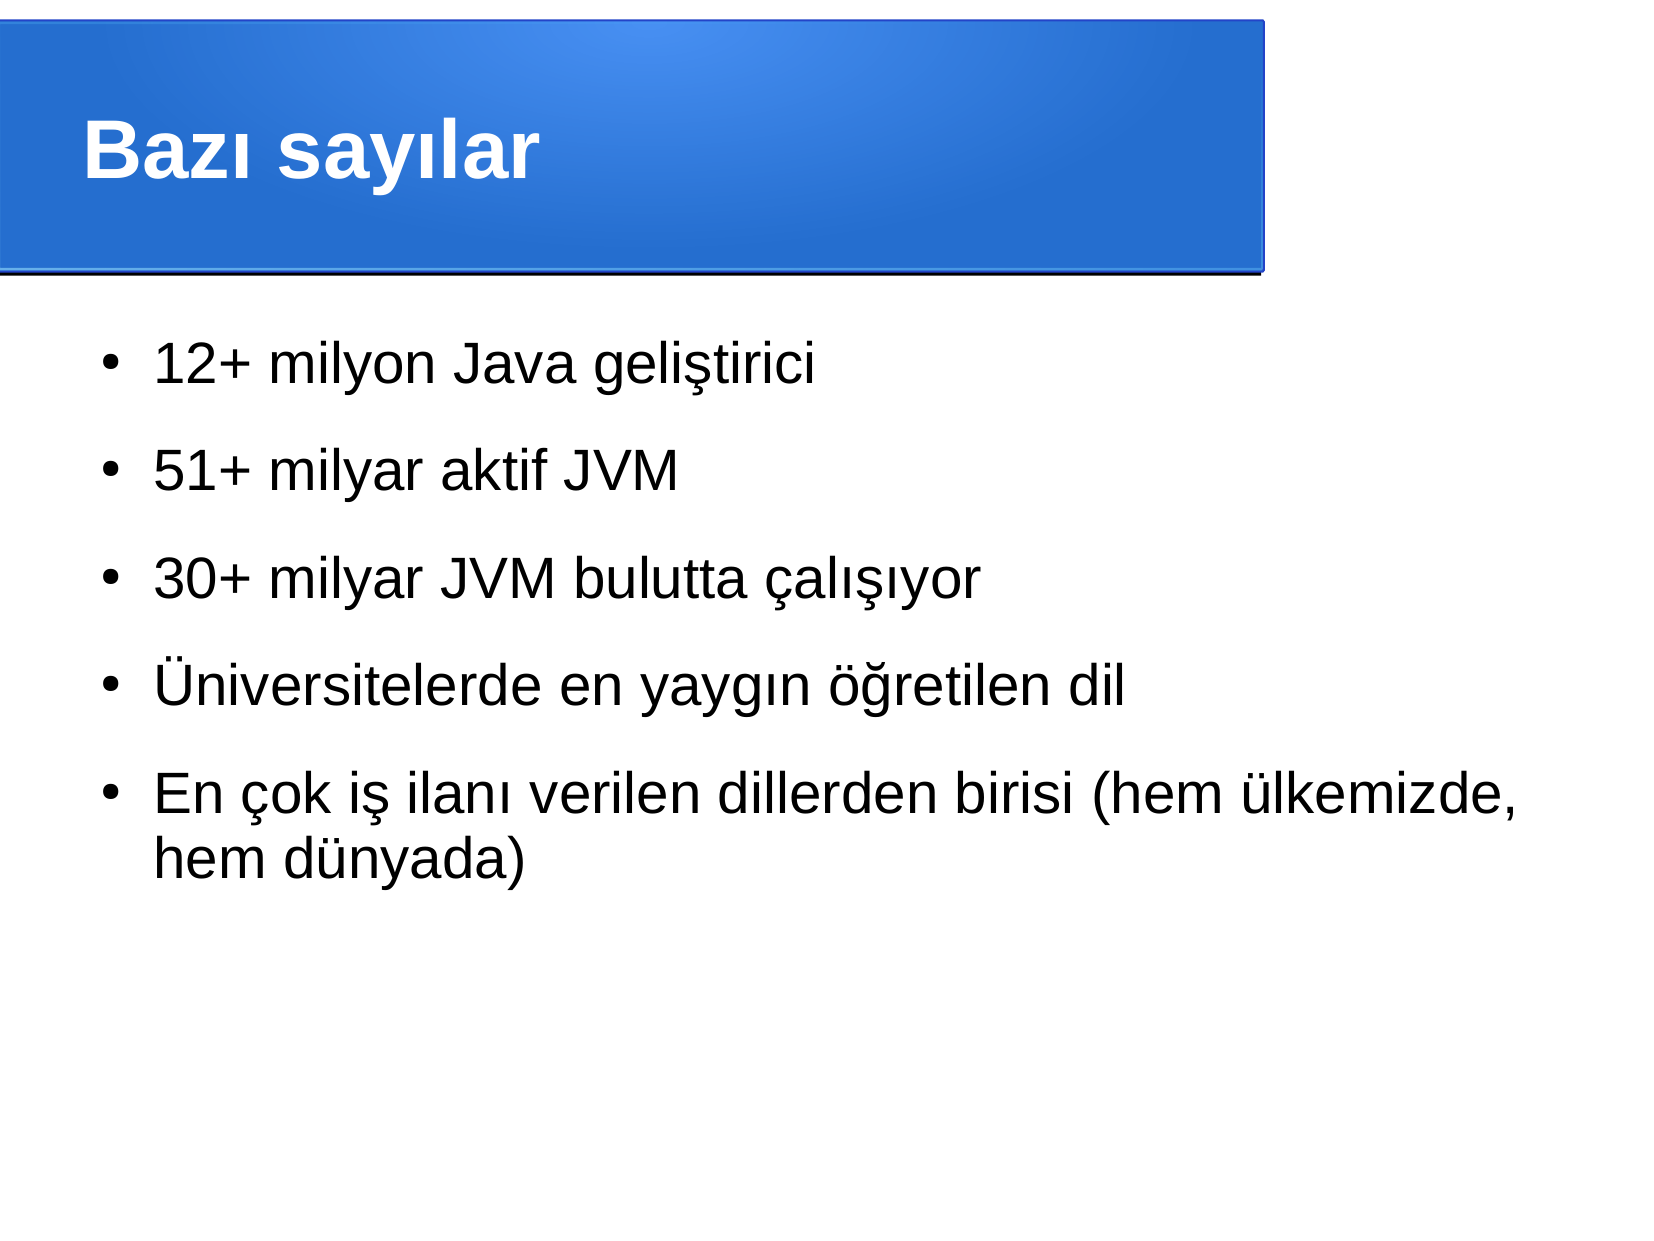

# Bazı sayılar
12+ milyon Java geliştirici
51+ milyar aktif JVM
30+ milyar JVM bulutta çalışıyor
Üniversitelerde en yaygın öğretilen dil
En çok iş ilanı verilen dillerden birisi (hem ülkemizde, hem dünyada)